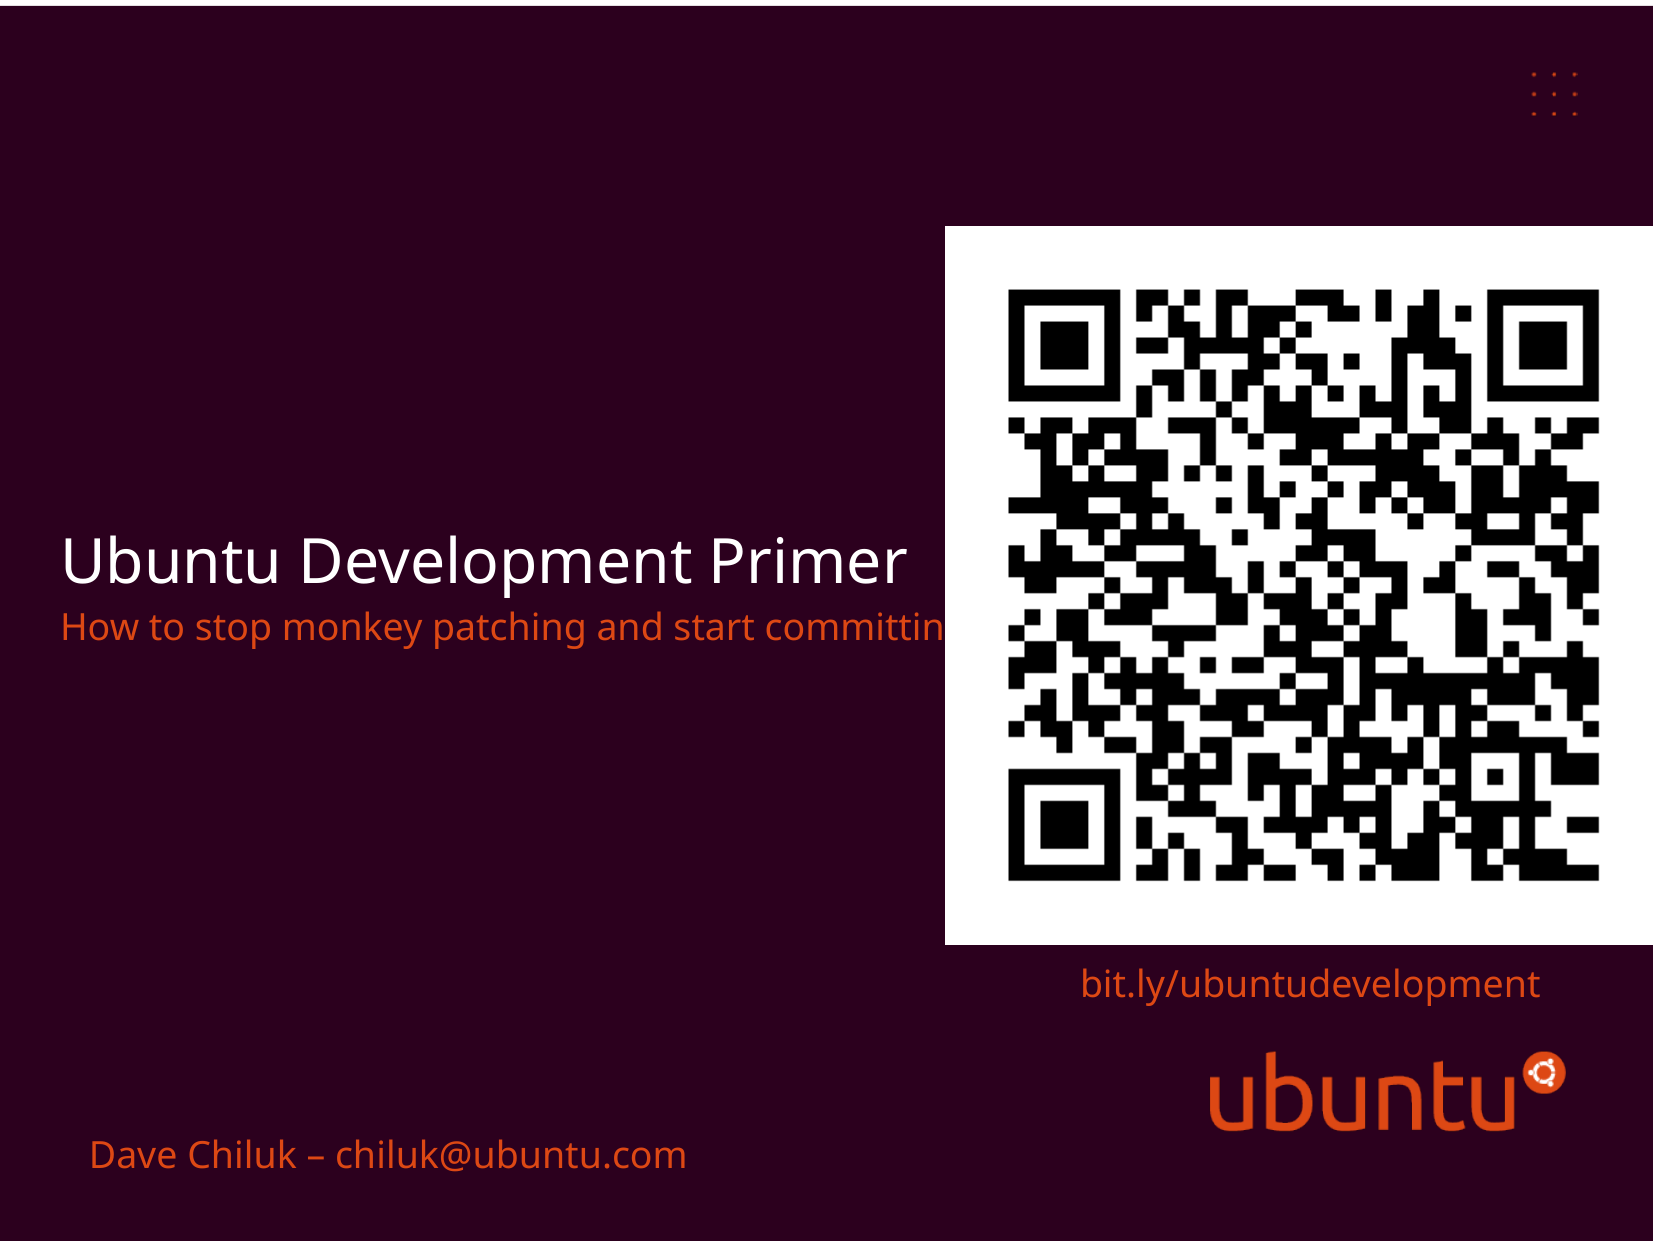

Ubuntu Development Primer
How to stop monkey patching and start committing
bit.ly/ubuntudevelopment
Dave Chiluk – chiluk@ubuntu.com